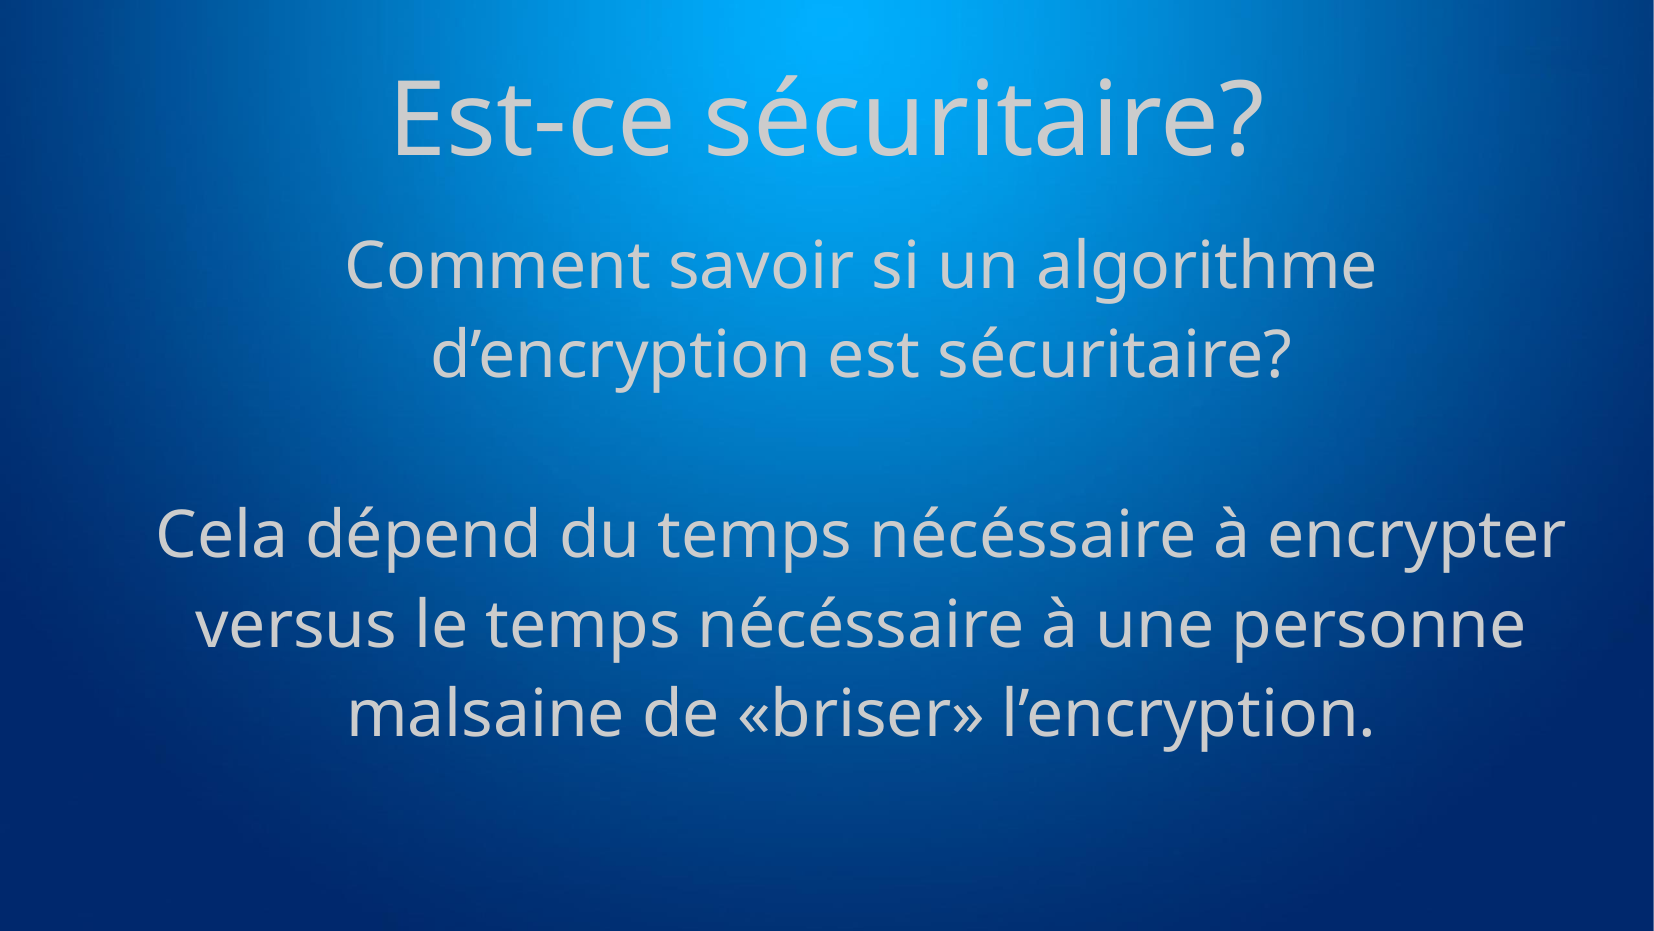

# Est-ce sécuritaire?
Comment savoir si un algorithme d’encryption est sécuritaire?
Cela dépend du temps nécéssaire à encrypter versus le temps nécéssaire à une personne malsaine de «briser» l’encryption.